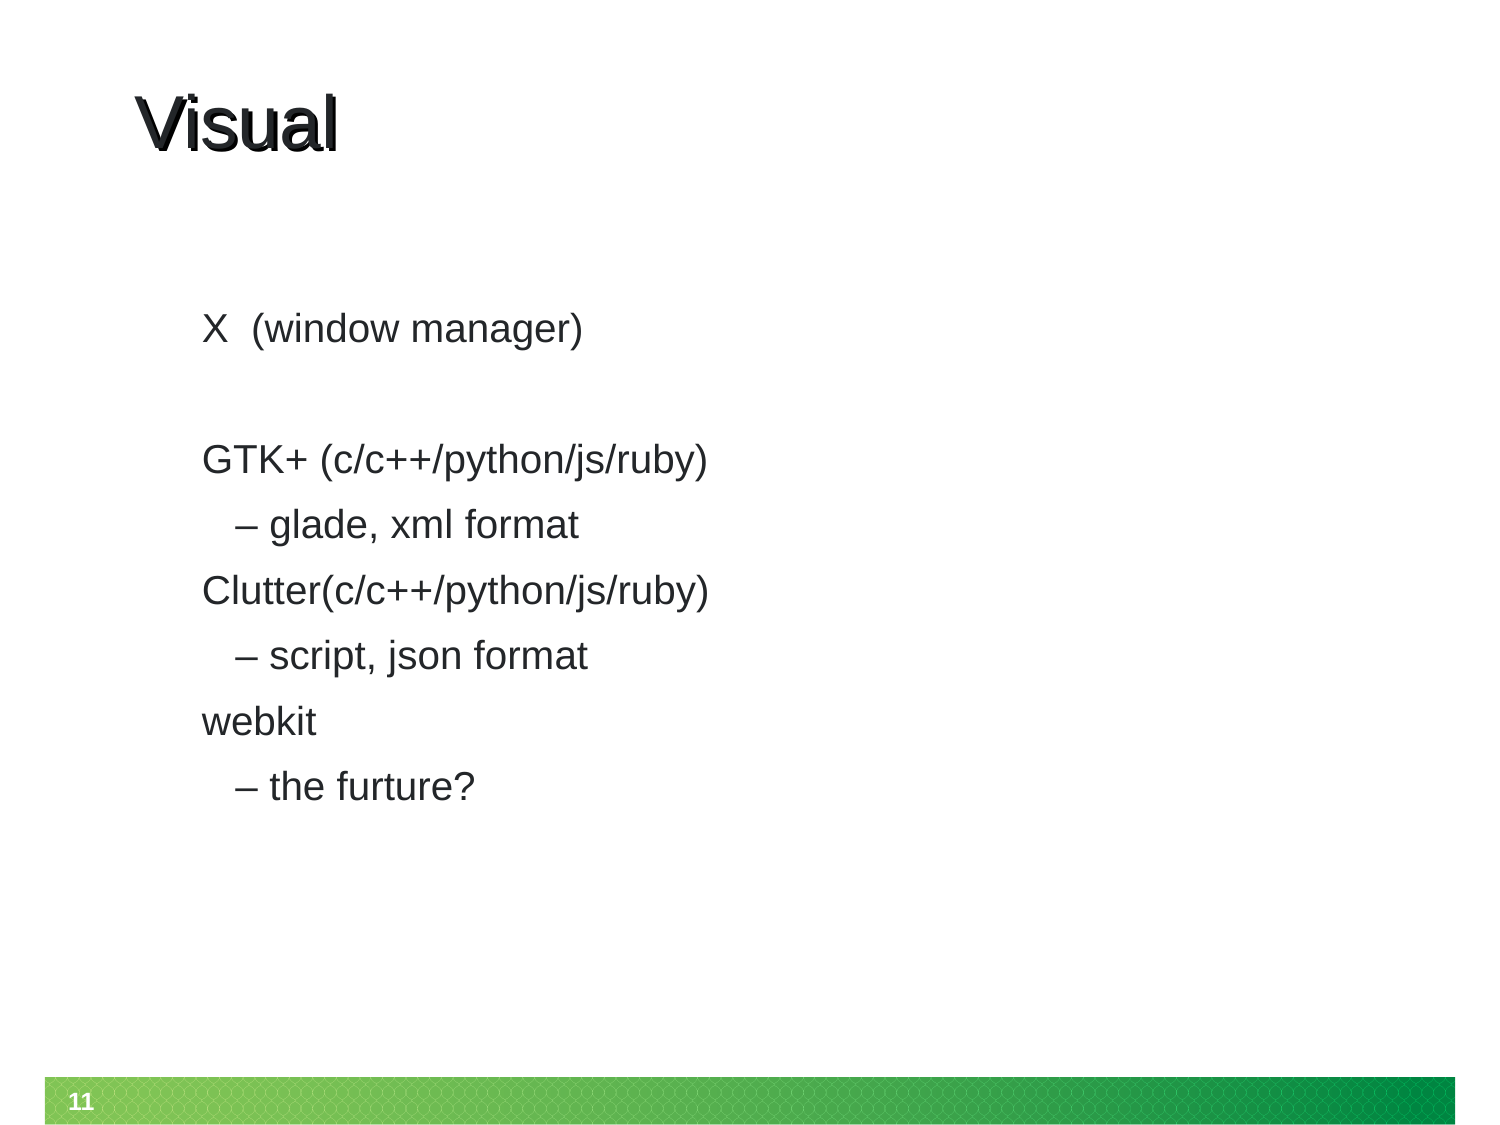

# Visual
X (window manager)
GTK+ (c/c++/python/js/ruby)
 – glade, xml format
Clutter(c/c++/python/js/ruby)
 – script, json format
webkit
 – the furture?